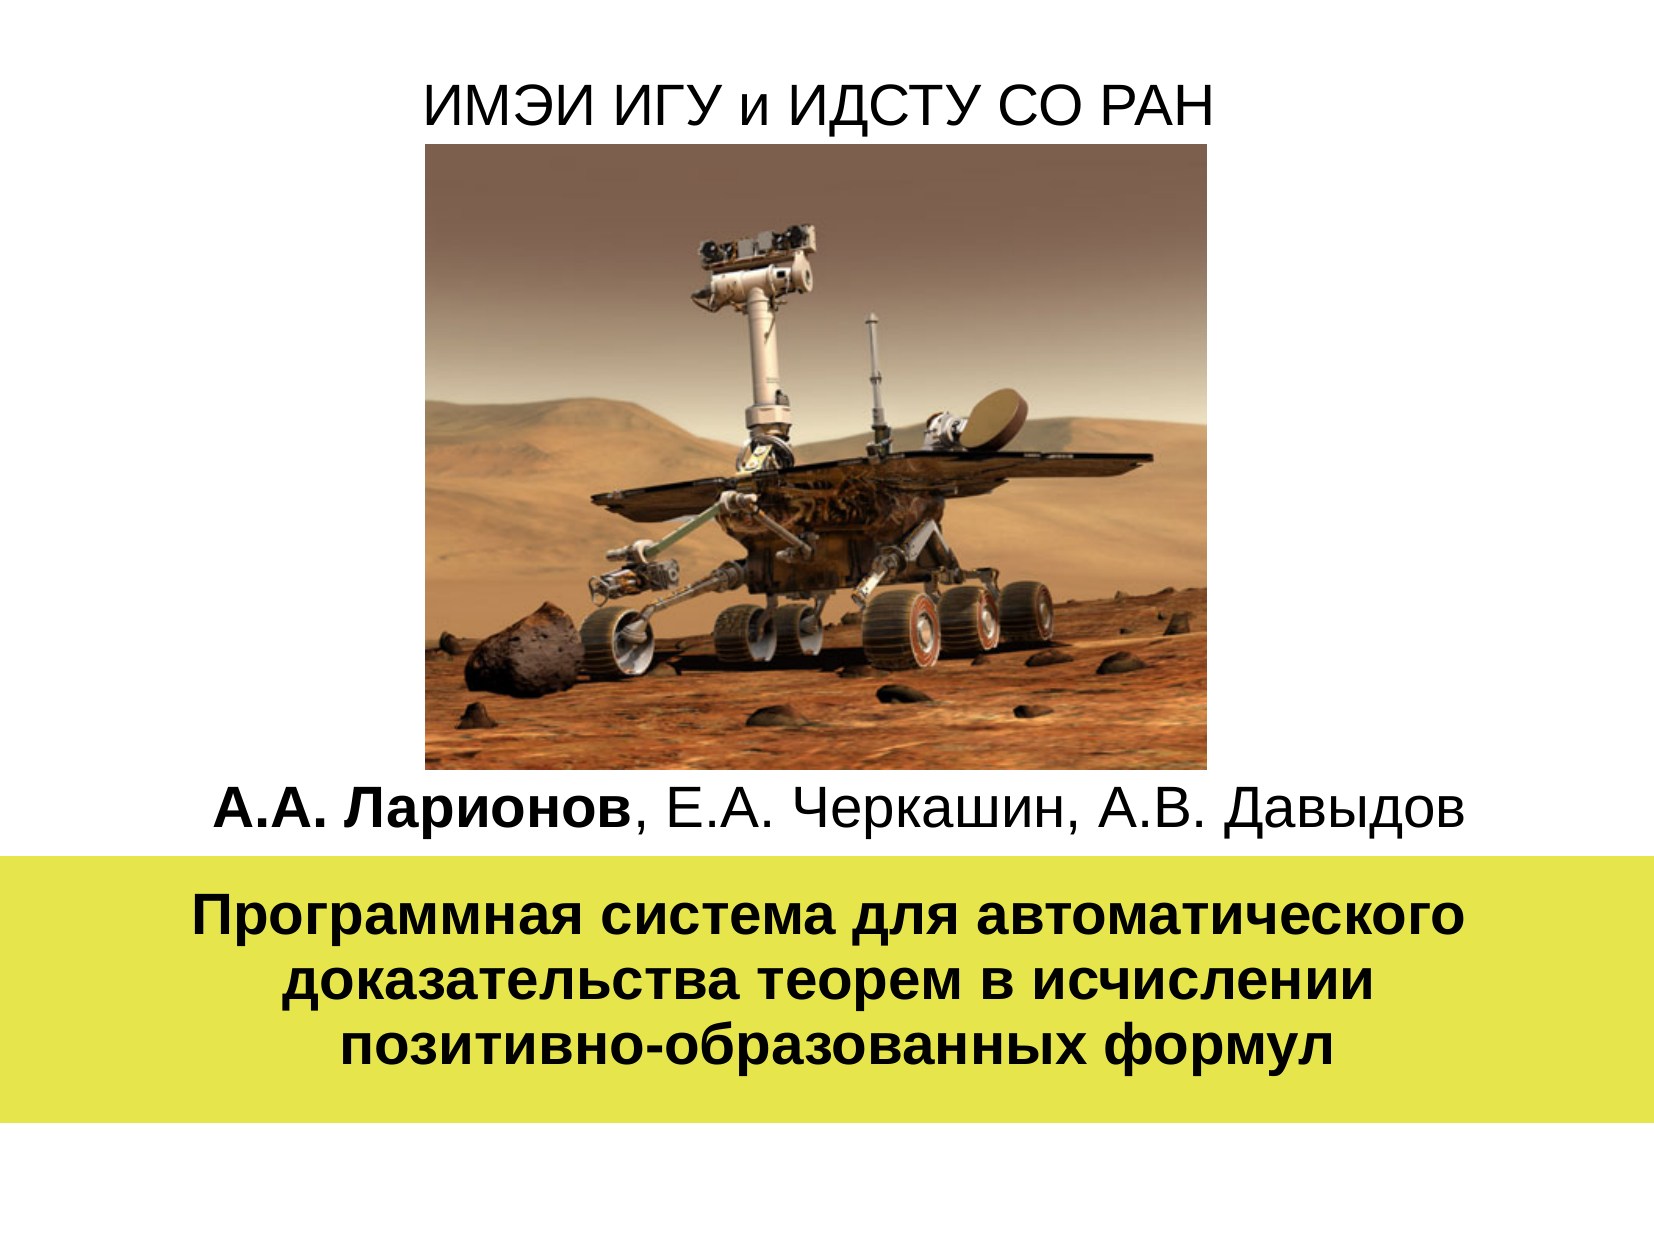

ИМЭИ ИГУ и ИДСТУ СО РАН
А.А. Ларионов, Е.А. Черкашин, А.В. Давыдов
Программная система для автоматического
доказательства теорем в исчислении
позитивно-образованных формул